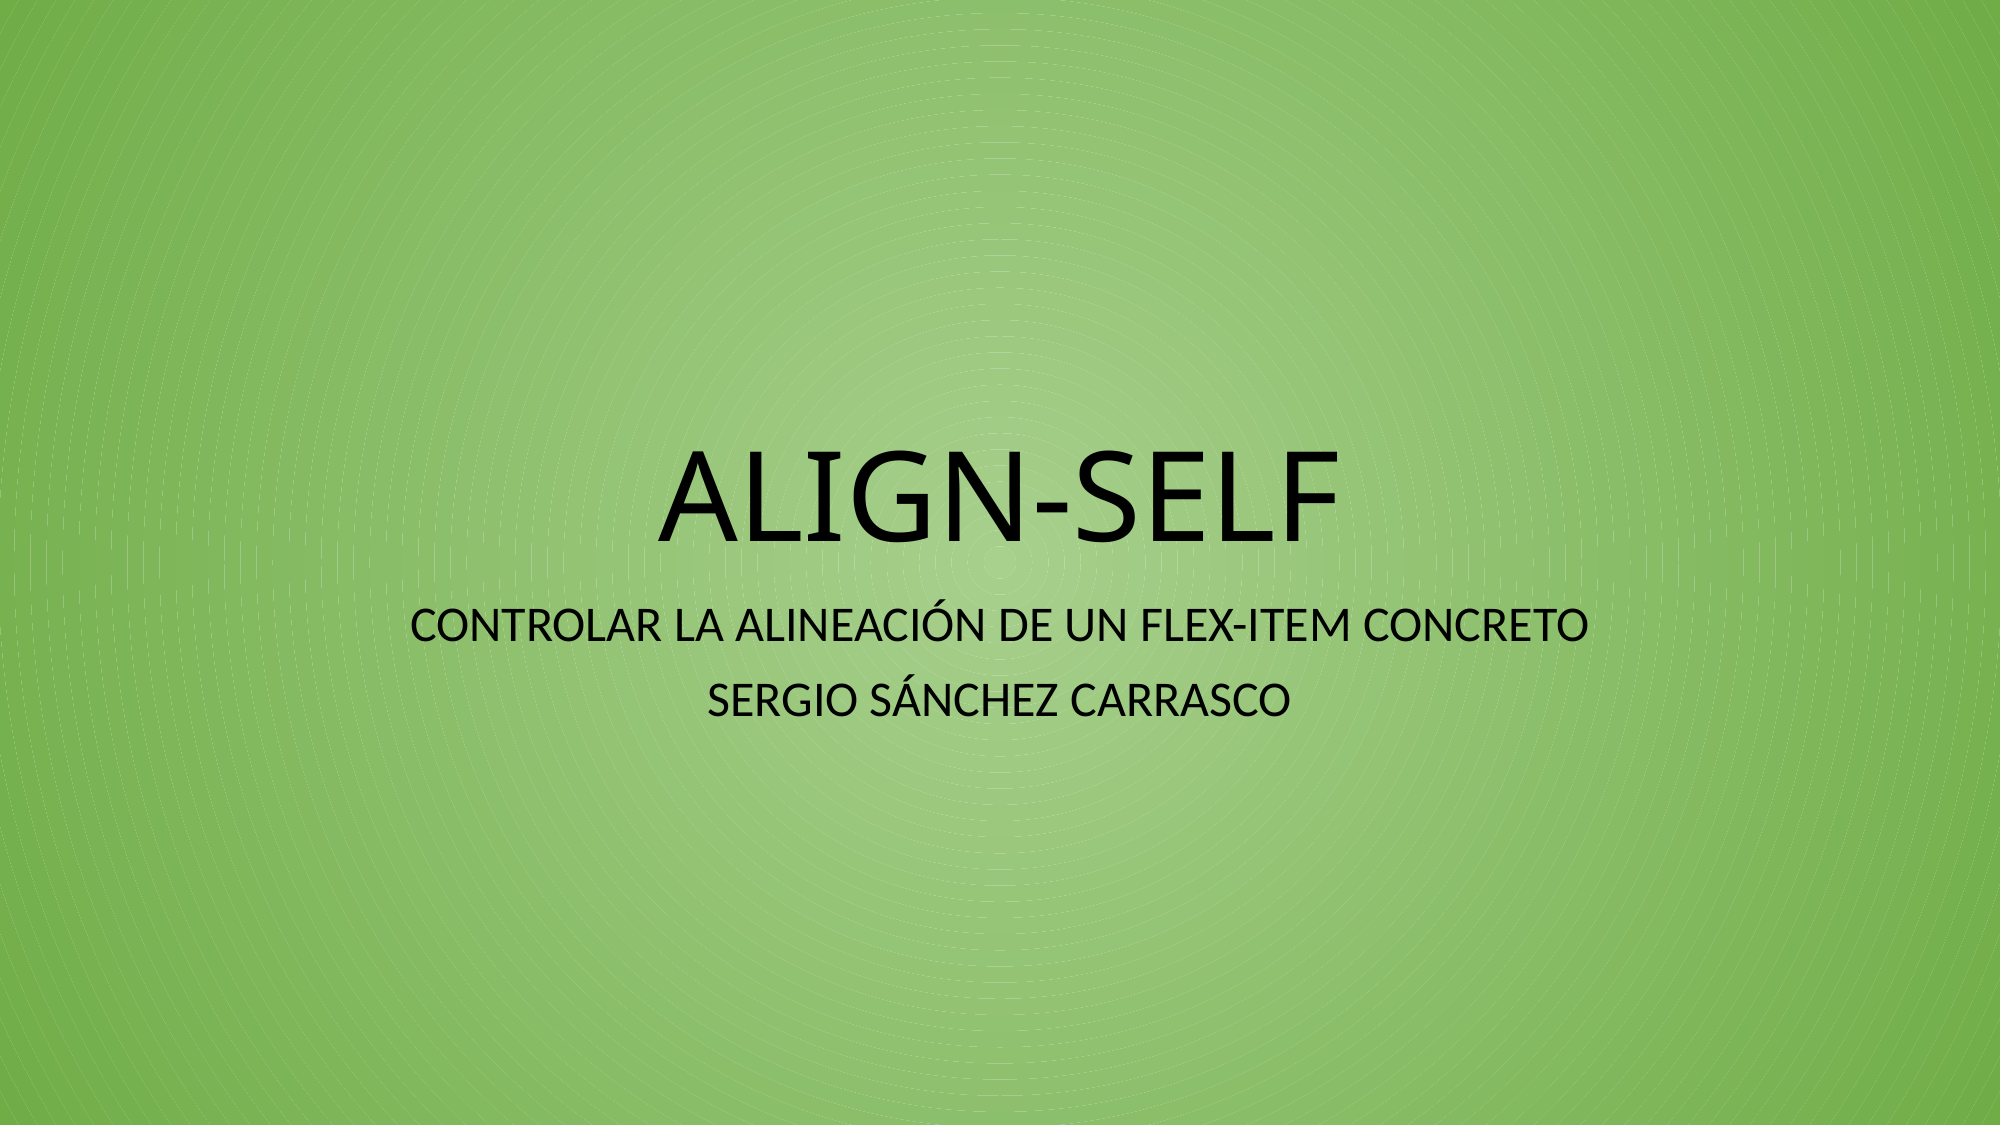

# ALIGN-SELF
CONTROLAR LA ALINEACIÓN DE UN FLEX-ITEM CONCRETO
SERGIO SÁNCHEZ CARRASCO